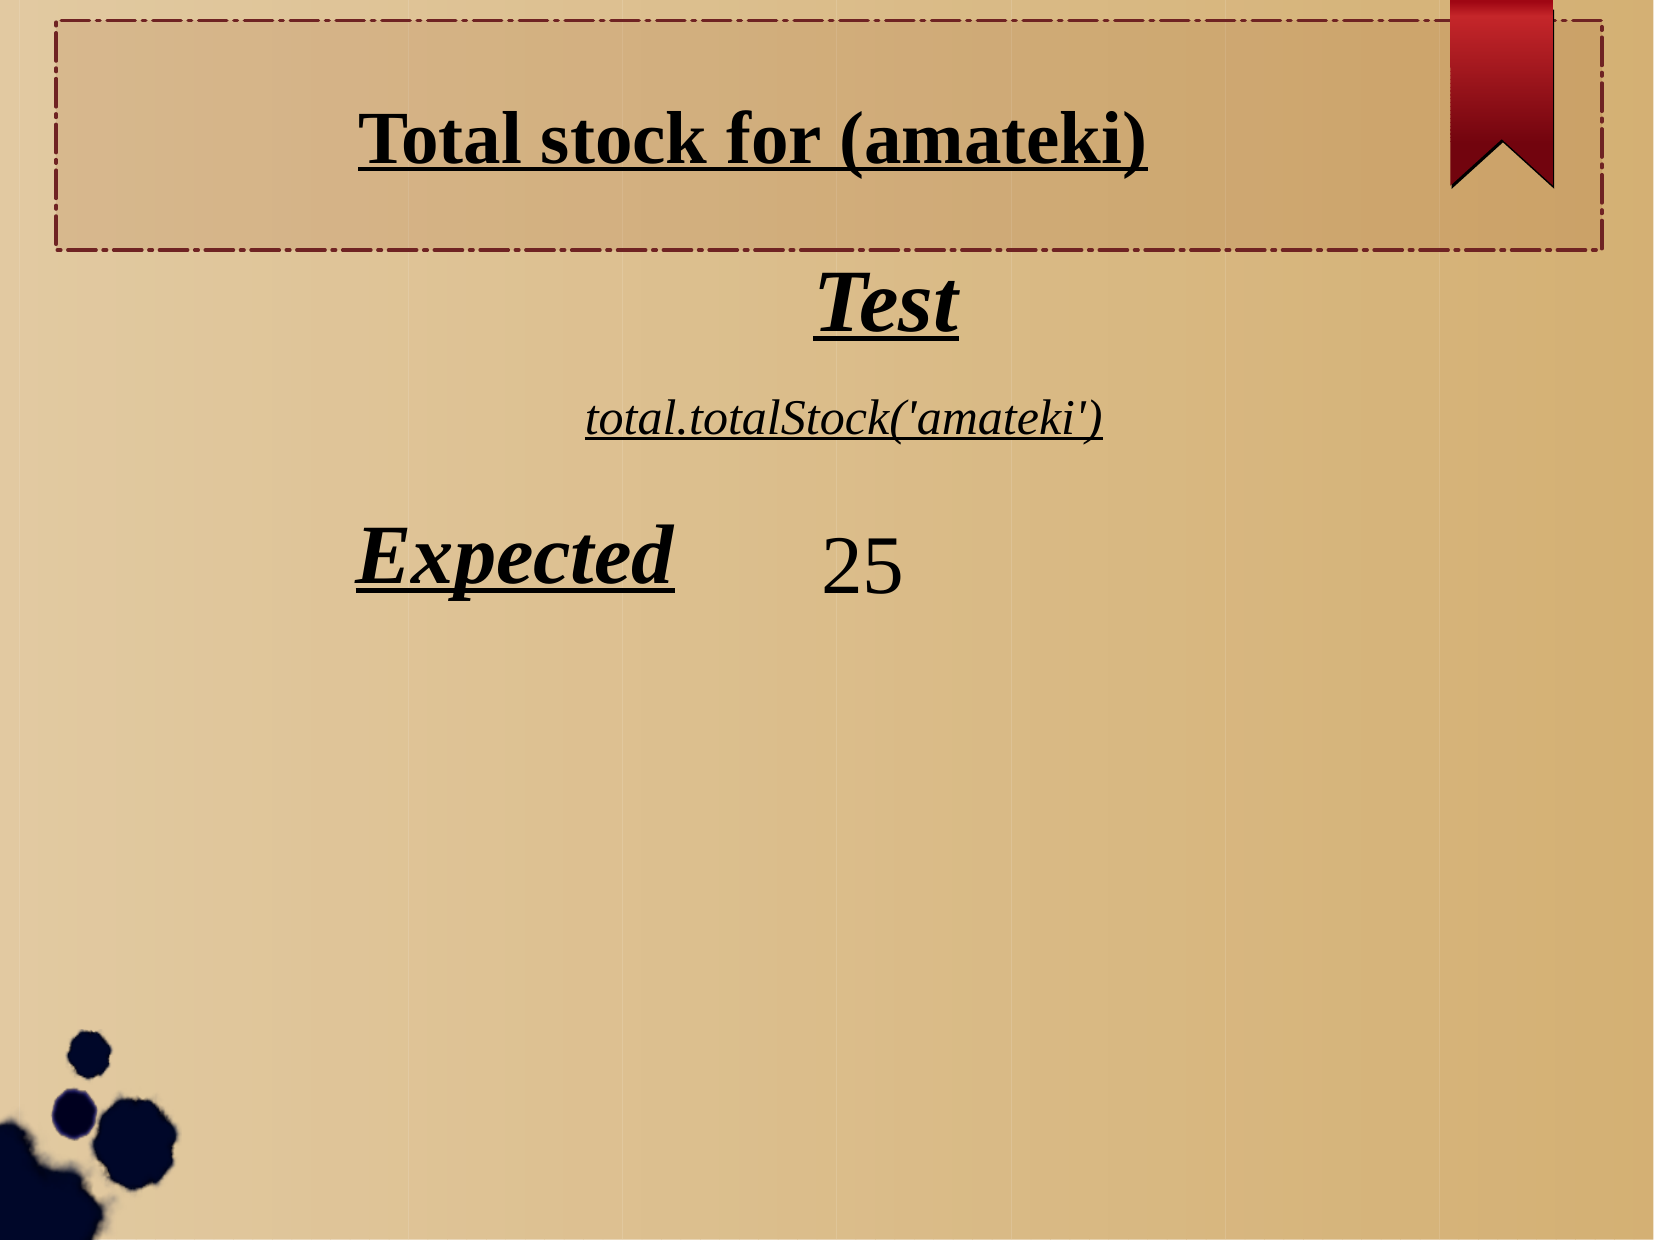

# Total stock for (amateki)
Test
total.totalStock('amateki')
Expected
25